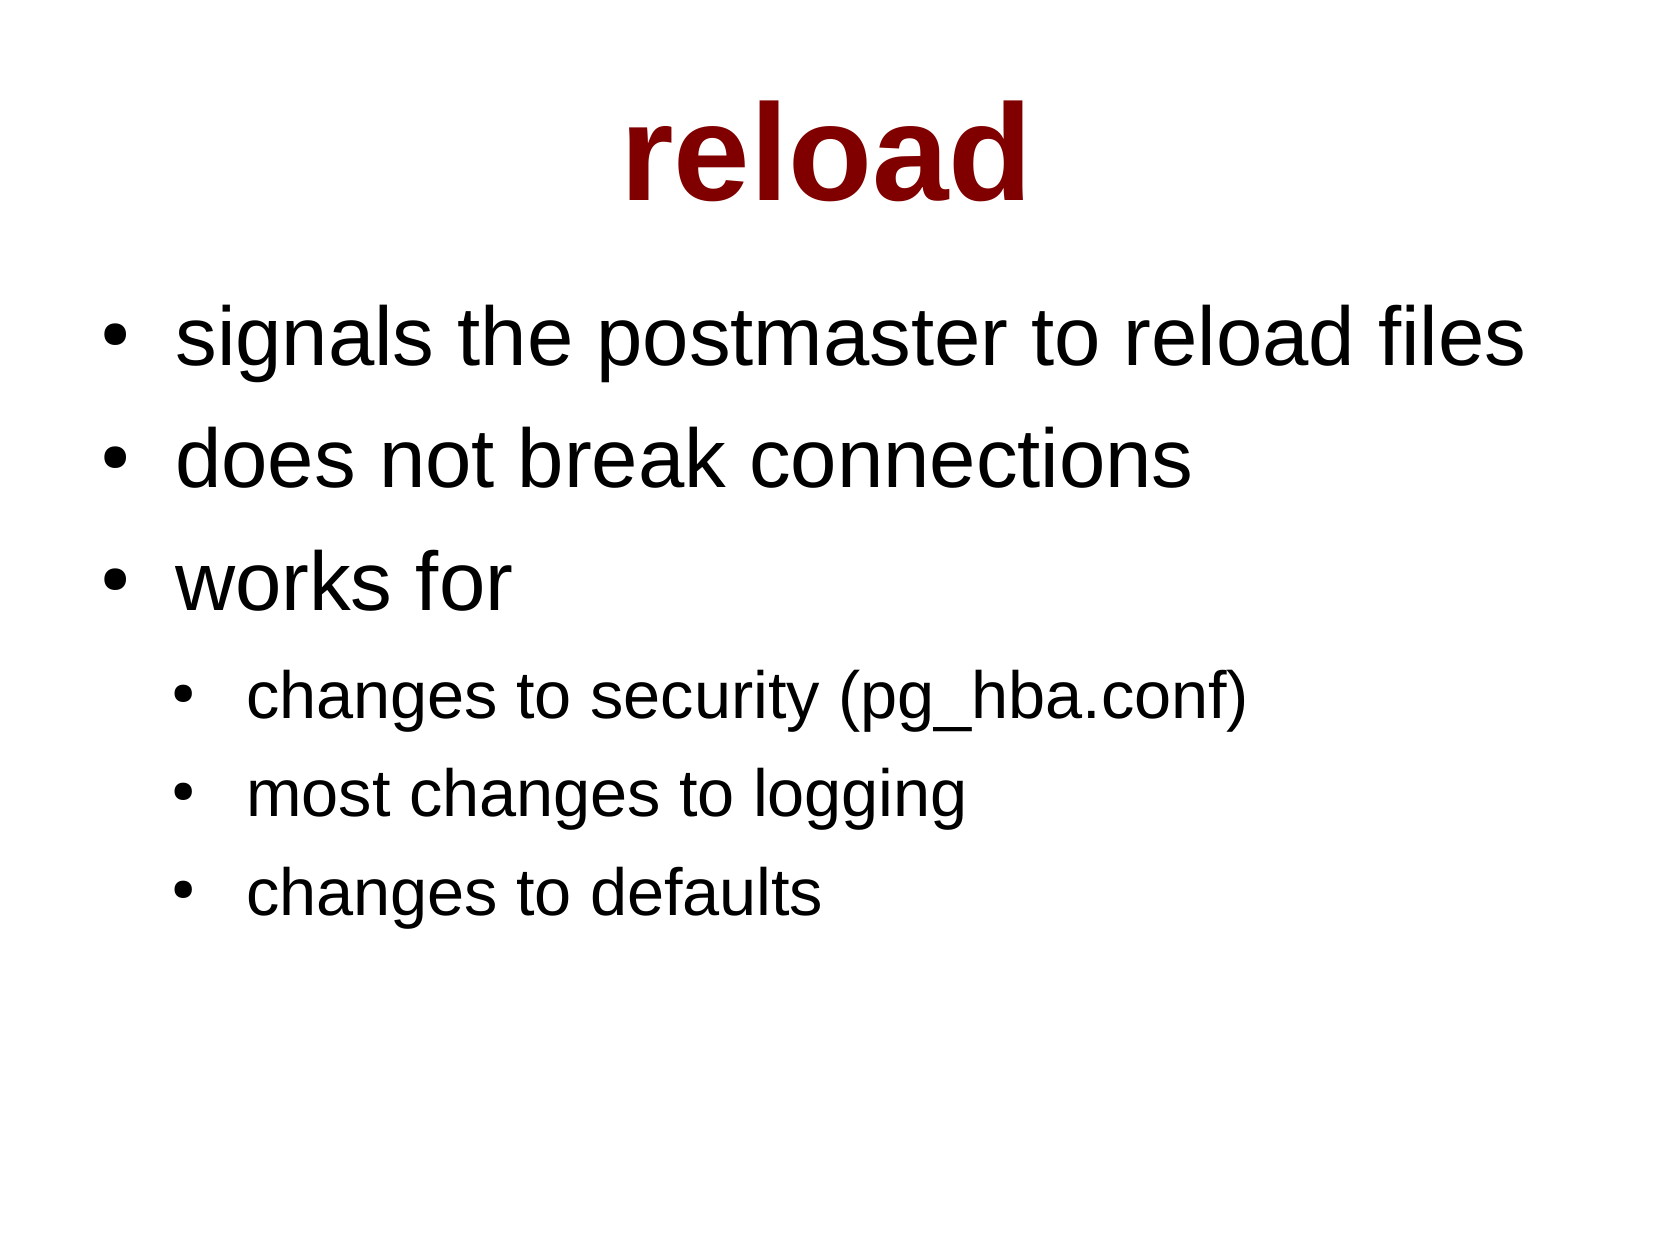

# reload
signals the postmaster to reload files
does not break connections
works for
changes to security (pg_hba.conf)
most changes to logging
changes to defaults